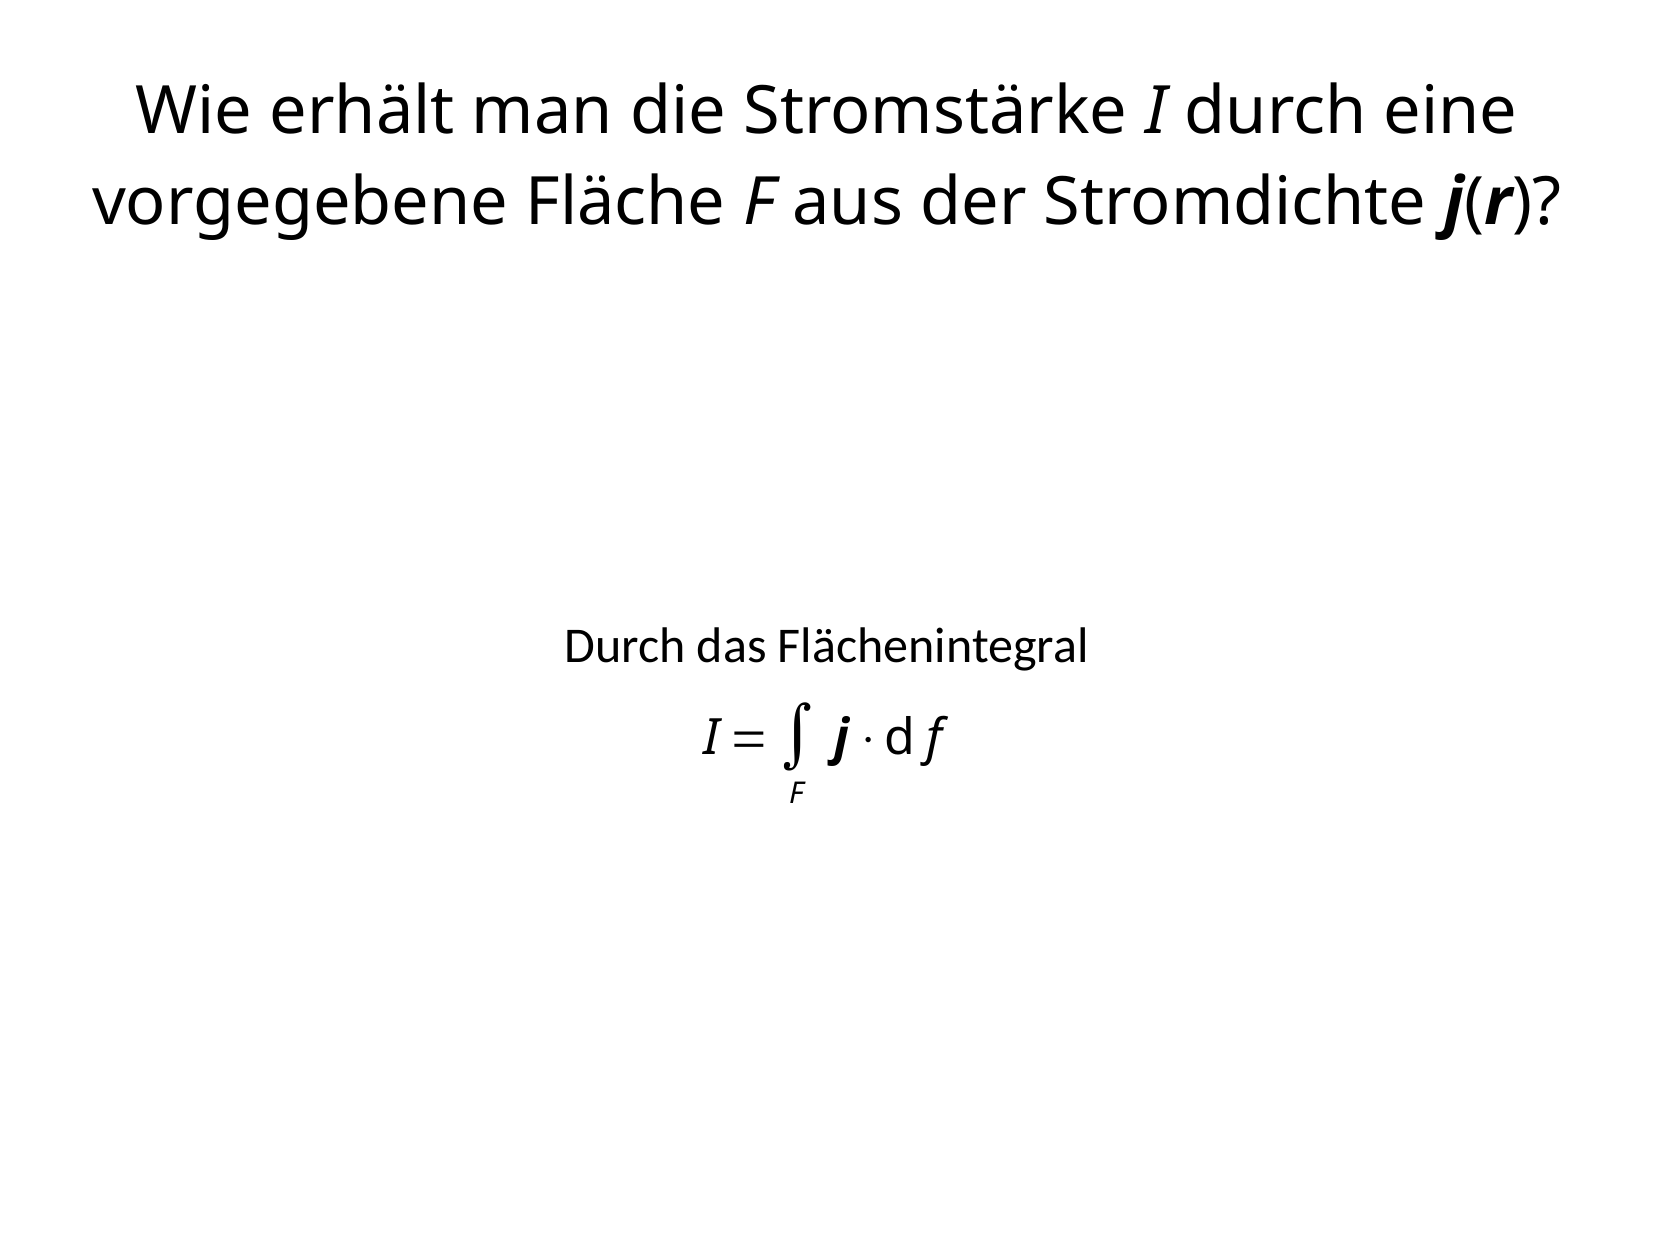

# Wie erhält man die Stromstärke I durch eine vorgegebene Fläche F aus der Stromdichte j(r)?
Durch das Flächenintegral